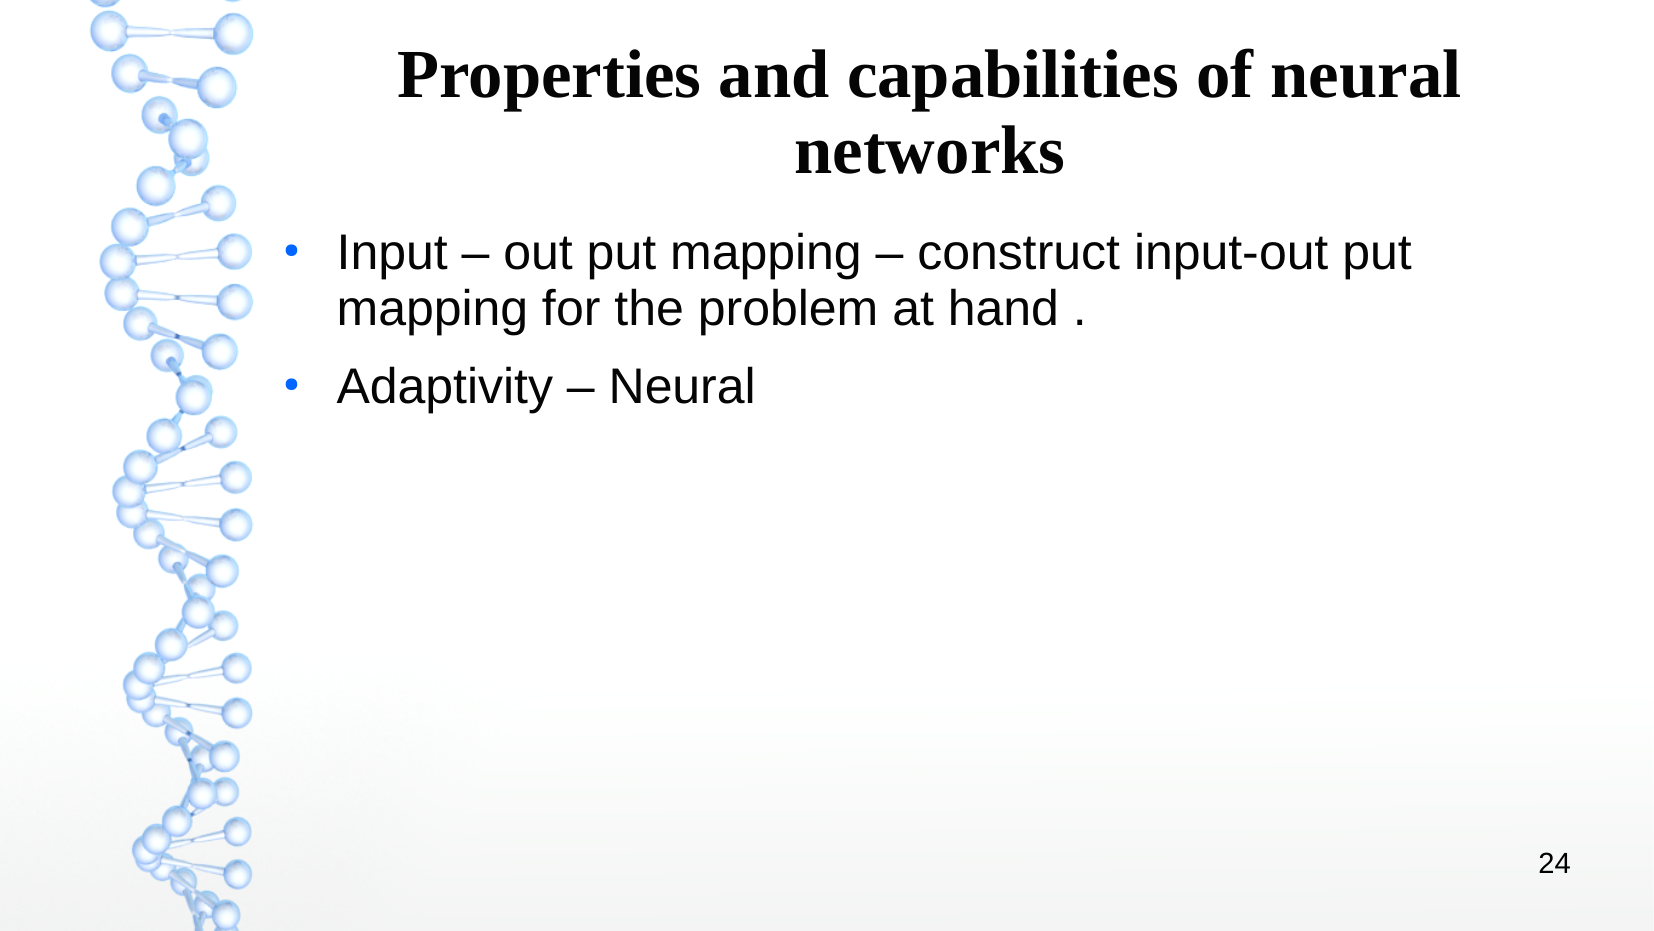

# Properties and capabilities of neural networks
Input – out put mapping – construct input-out put mapping for the problem at hand .
Adaptivity – Neural
24